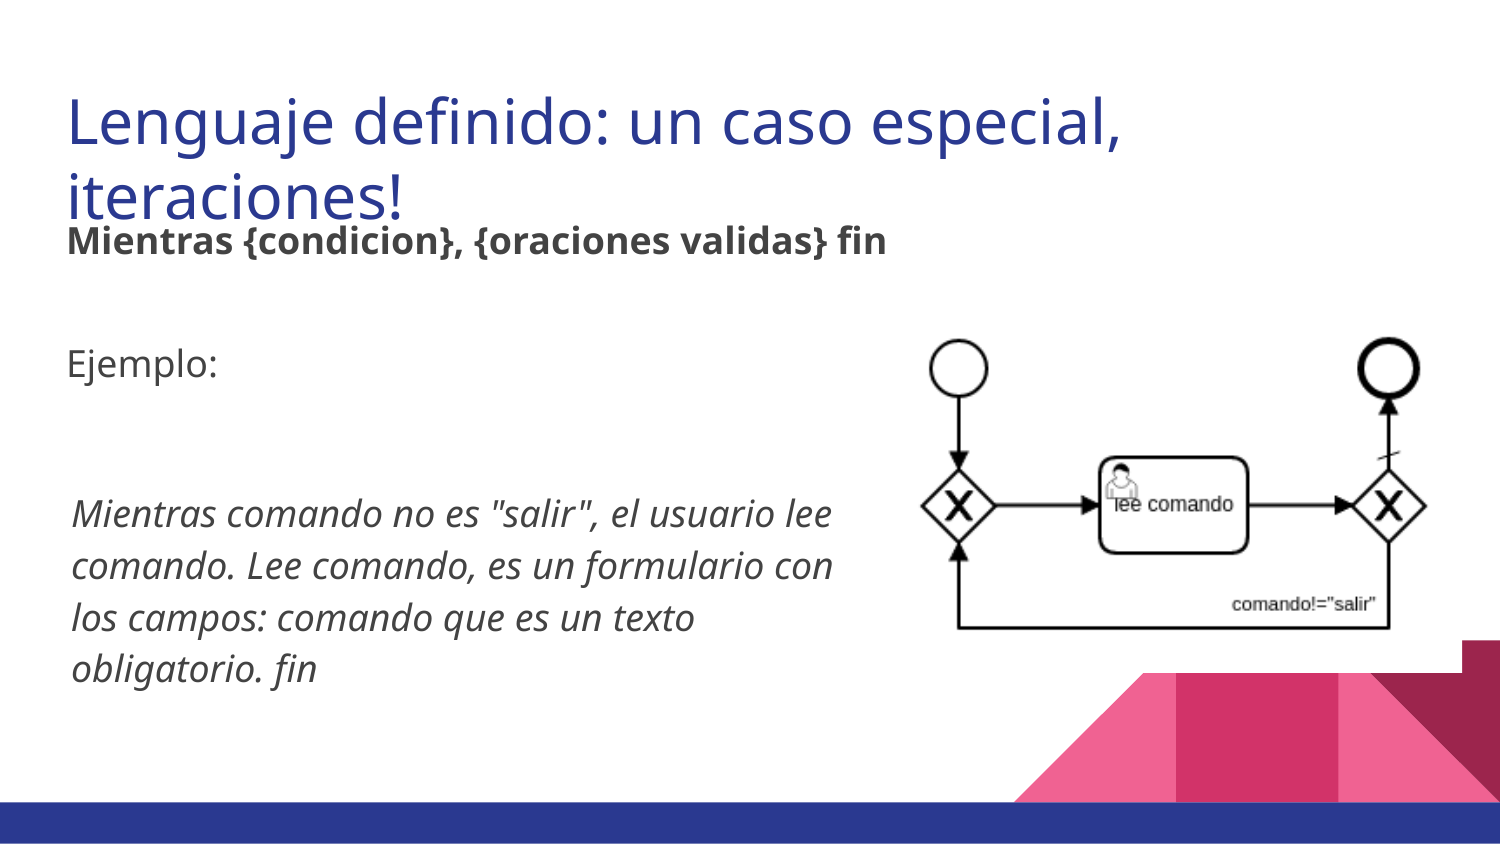

# Lenguaje definido: un caso especial, iteraciones!
Mientras {condicion}, {oraciones validas} fin
Ejemplo:
Mientras comando no es "salir", el usuario lee comando. Lee comando, es un formulario con los campos: comando que es un texto obligatorio. fin